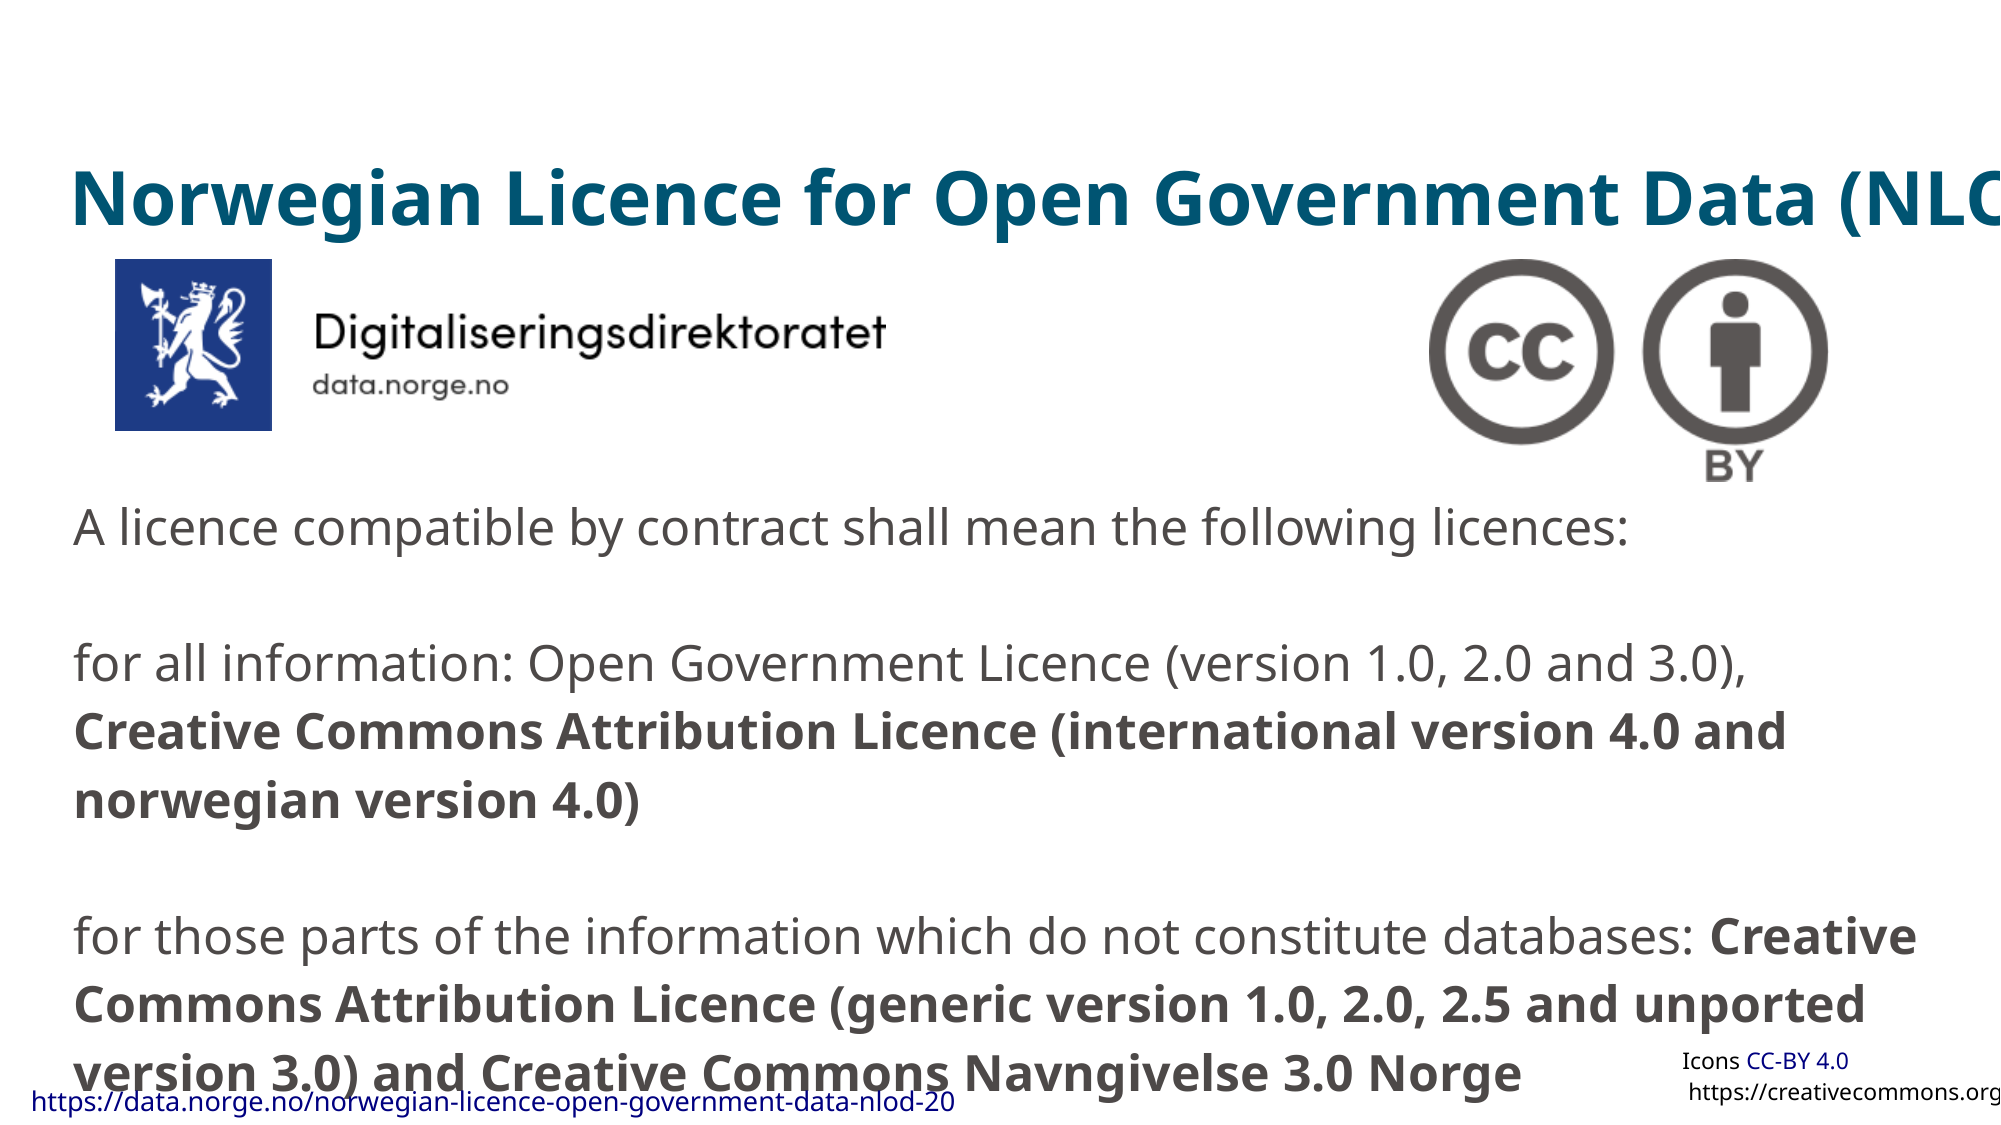

Norwegian Licence for Open Government Data (NLOD) 2.0
A licence compatible by contract shall mean the following licences:
for all information: Open Government Licence (version 1.0, 2.0 and 3.0), Creative Commons Attribution Licence (international version 4.0 and norwegian version 4.0)
for those parts of the information which do not constitute databases: Creative Commons Attribution Licence (generic version 1.0, 2.0, 2.5 and unported version 3.0) and Creative Commons Navngivelse 3.0 Norge
for those parts of the information which constitute databases: Open Data Commons Attribution License (version 1.0).
Icons CC-BY 4.0
 https://creativecommons.org/
https://data.norge.no/norwegian-licence-open-government-data-nlod-20